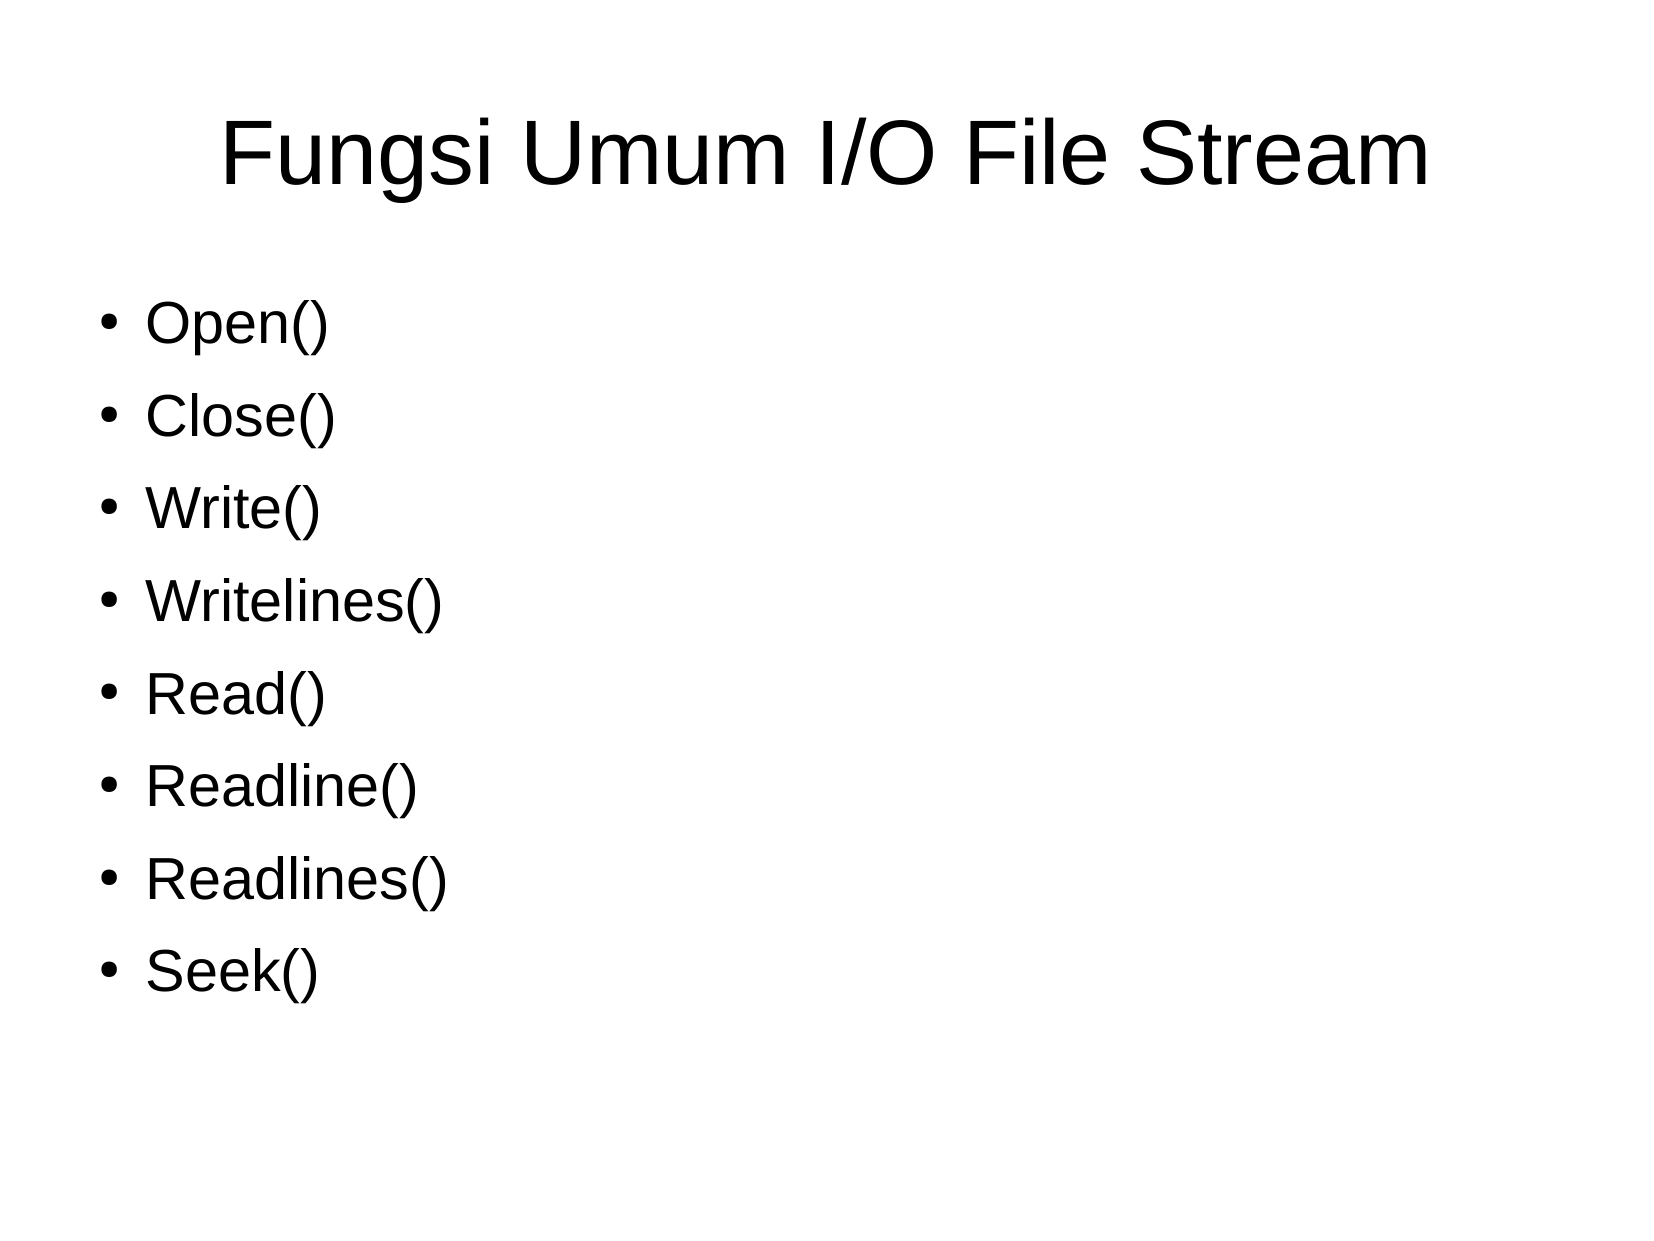

# Fungsi Umum I/O File Stream
Open()
Close()
Write()
Writelines()
Read()
Readline()
Readlines()
Seek()